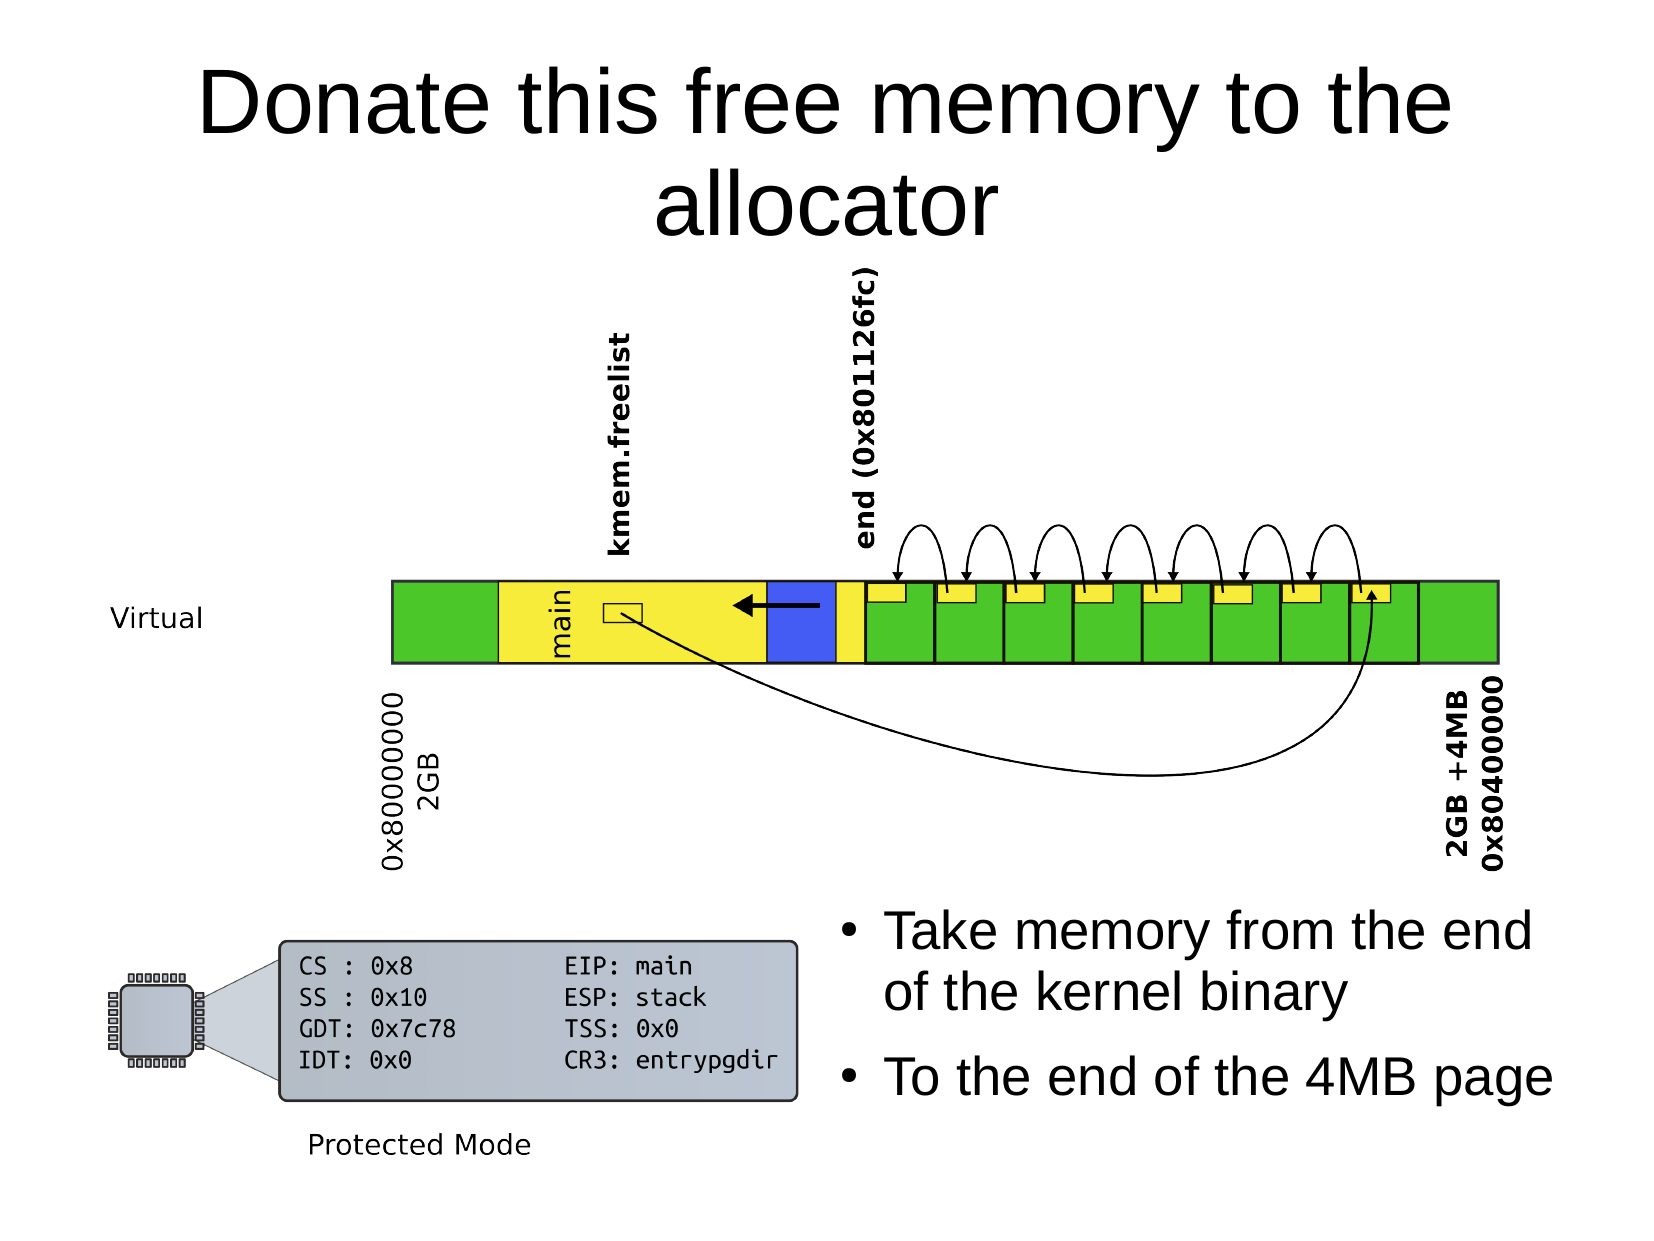

# Donate this free memory to the allocator
Take memory from the end of the kernel binary
To the end of the 4MB page